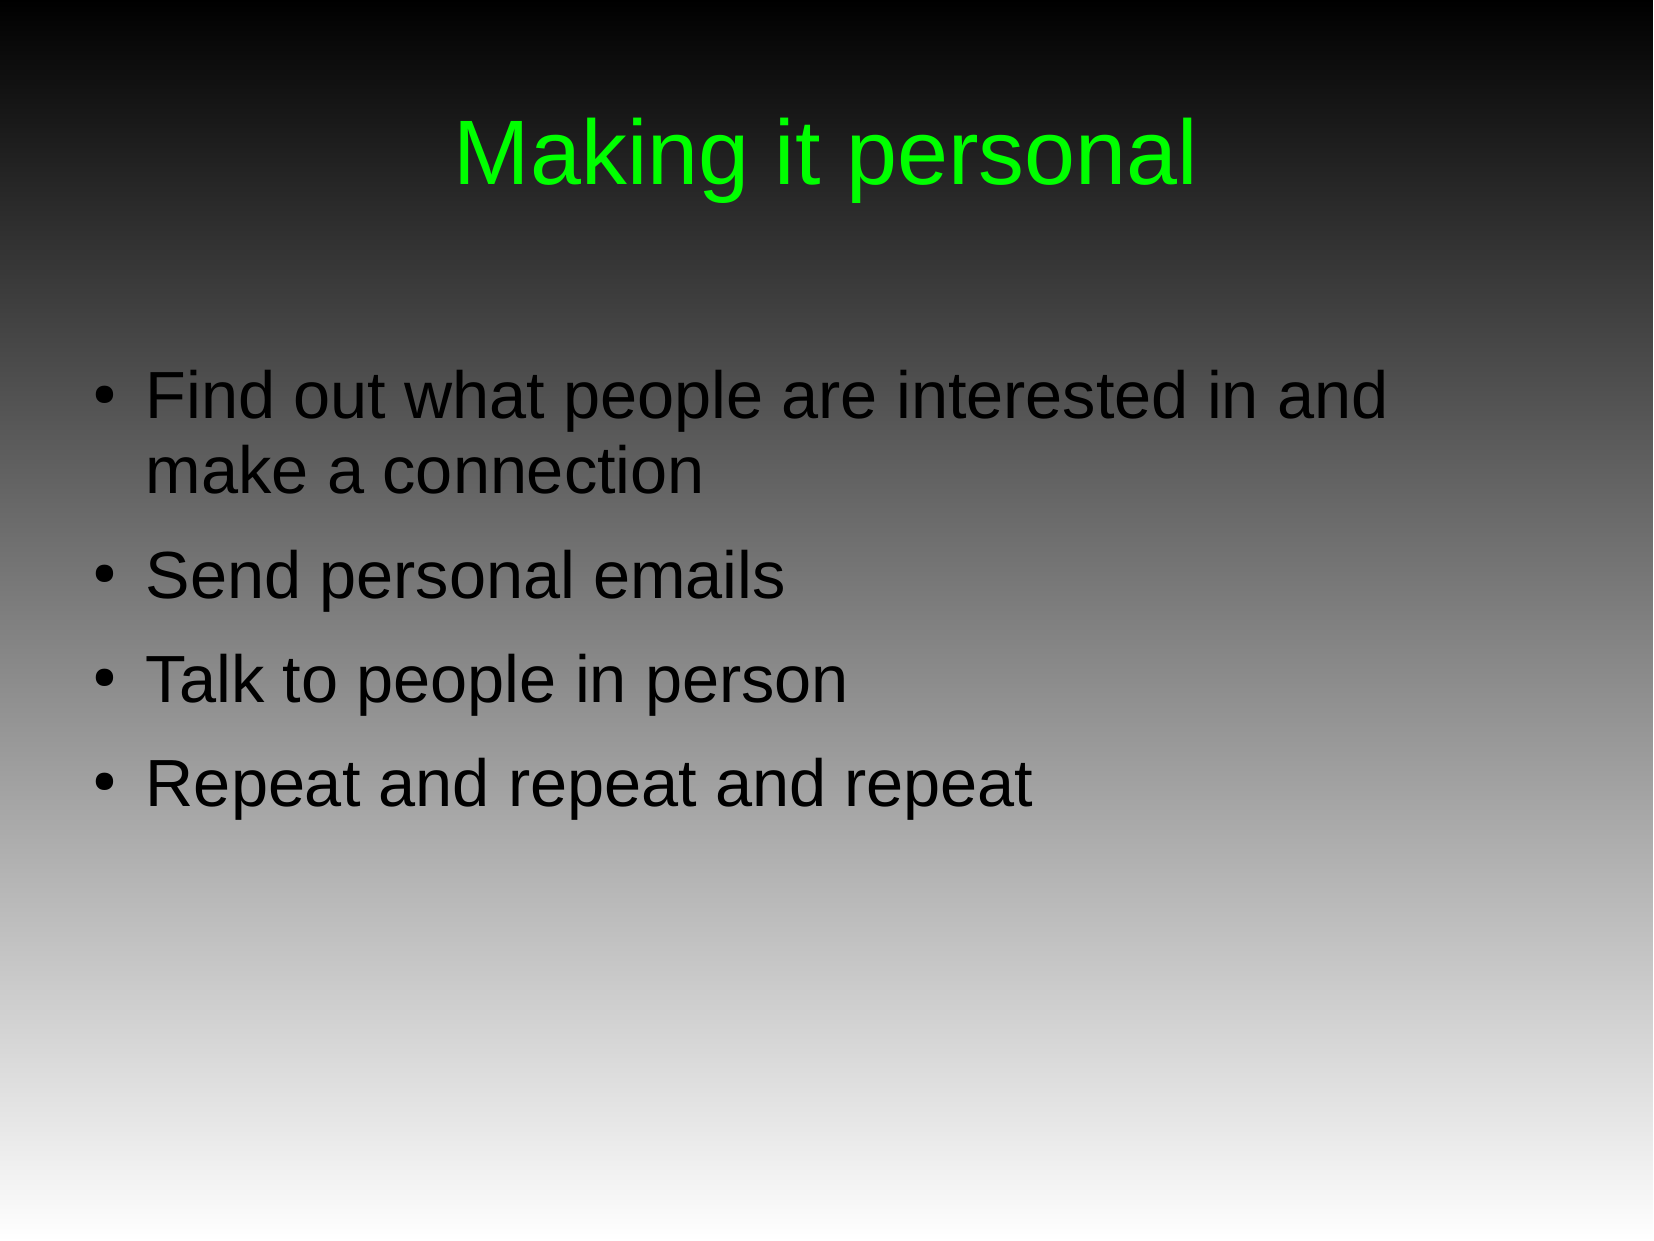

# Making it personal
Find out what people are interested in and make a connection
Send personal emails
Talk to people in person
Repeat and repeat and repeat